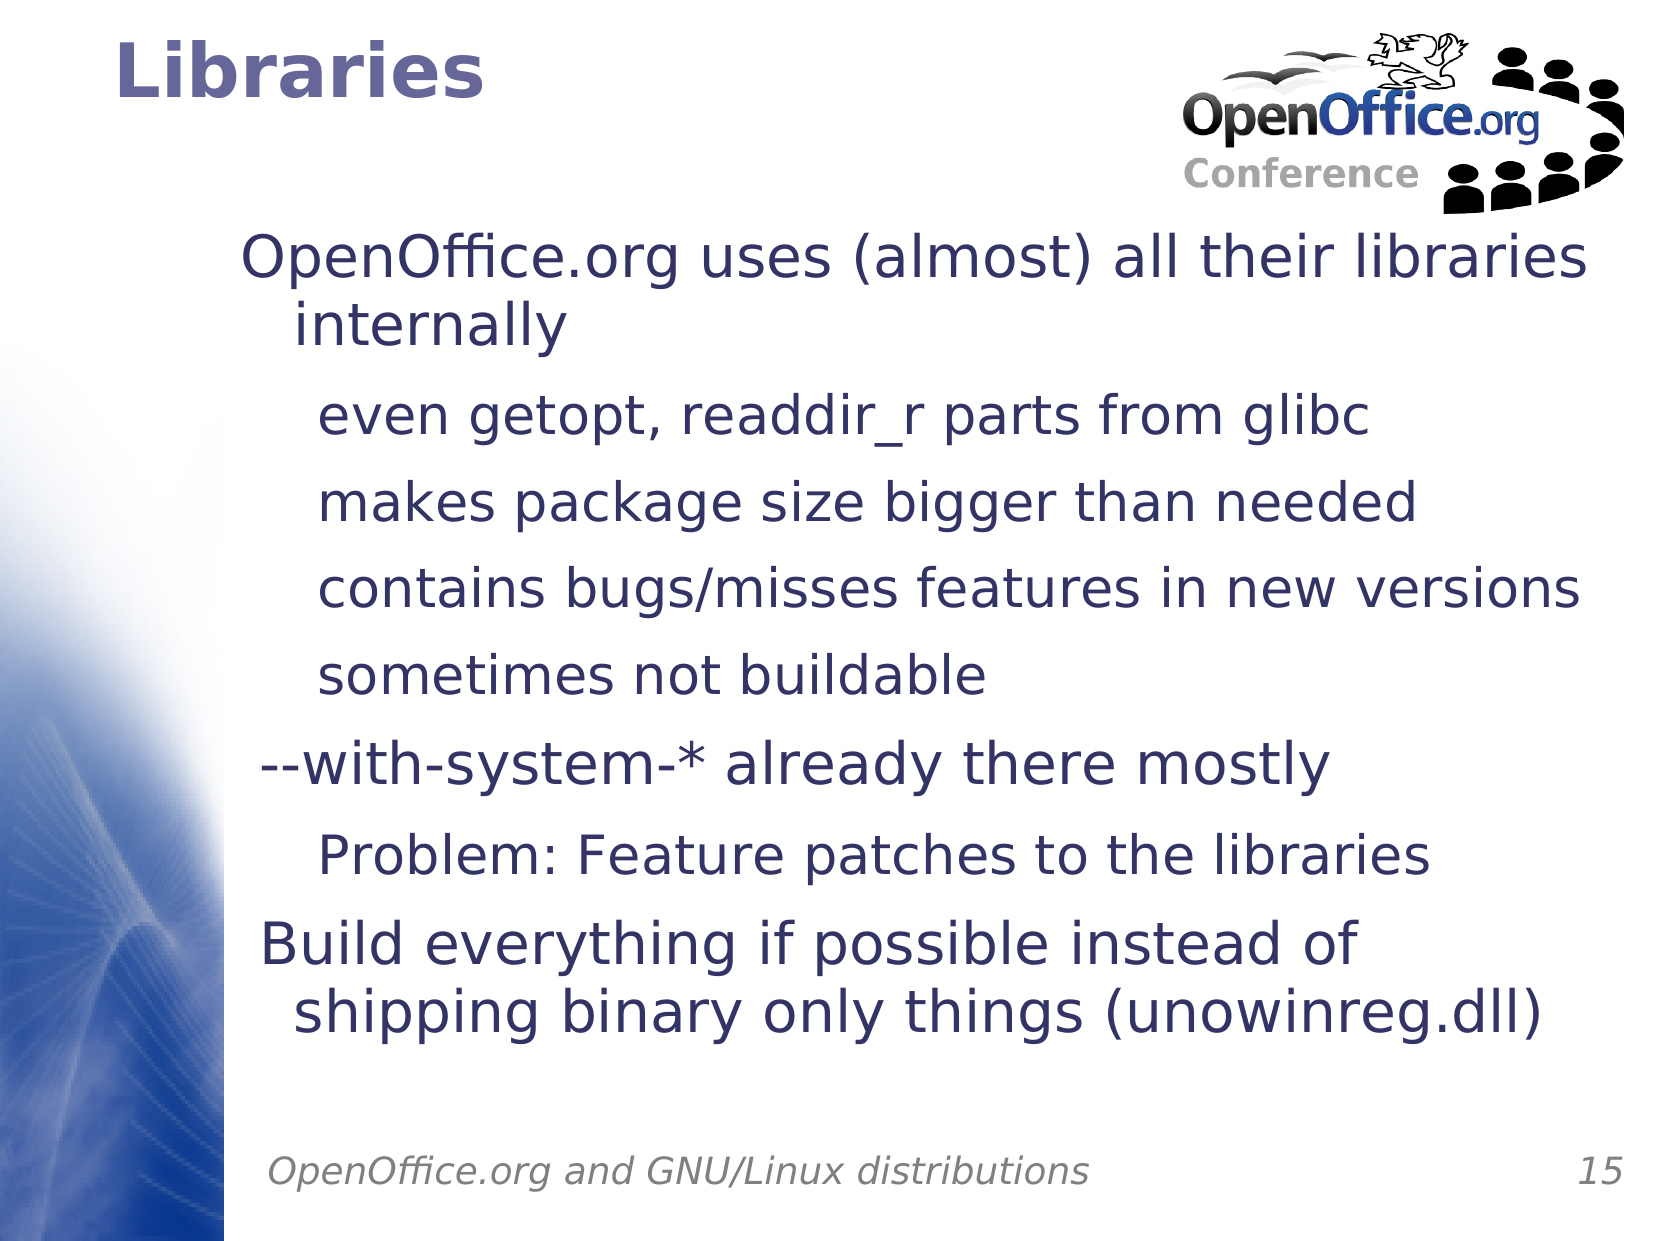

# Libraries
OpenOffice.org uses (almost) all their libraries internally
even getopt, readdir_r parts from glibc
makes package size bigger than needed
contains bugs/misses features in new versions
sometimes not buildable
 --with-system-* already there mostly
Problem: Feature patches to the libraries
 Build everything if possible instead of shipping binary only things (unowinreg.dll)